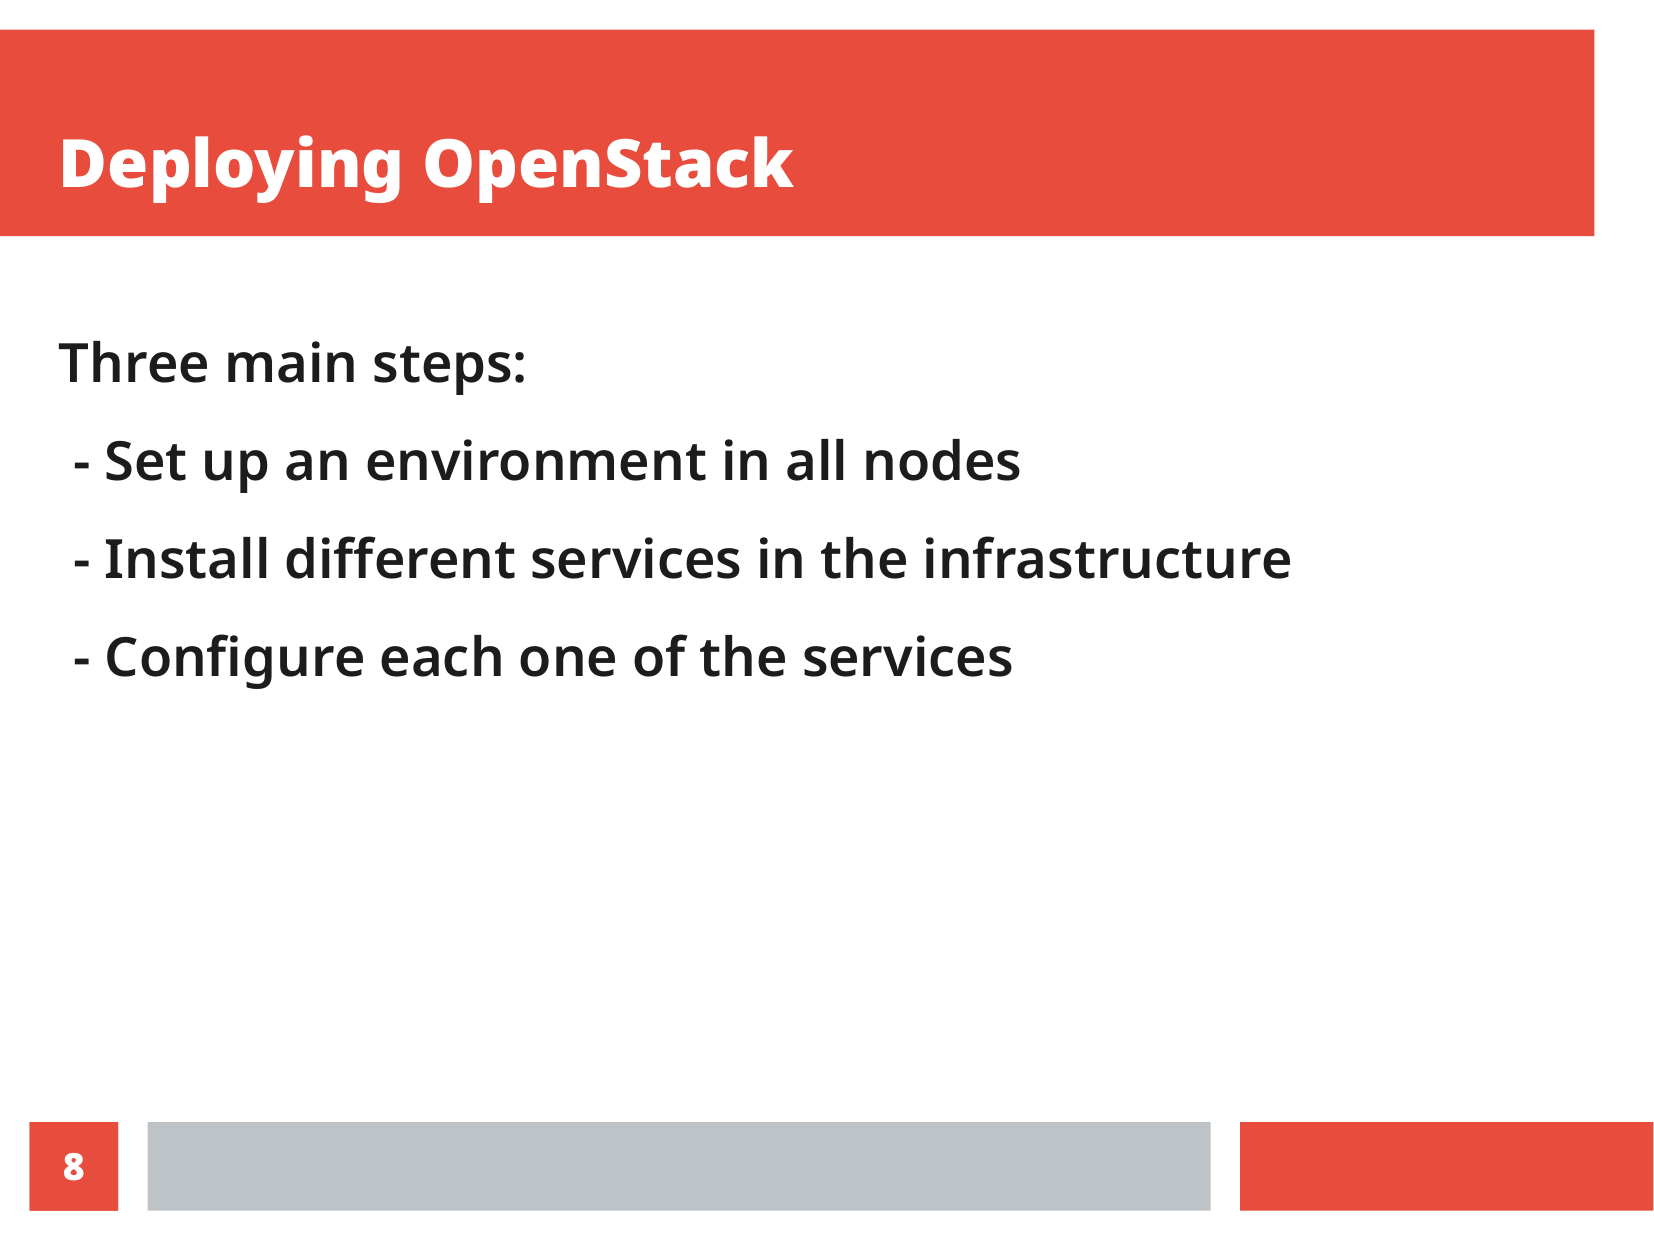

# Deploying OpenStack
Three main steps:
 - Set up an environment in all nodes
 - Install different services in the infrastructure
 - Configure each one of the services
8